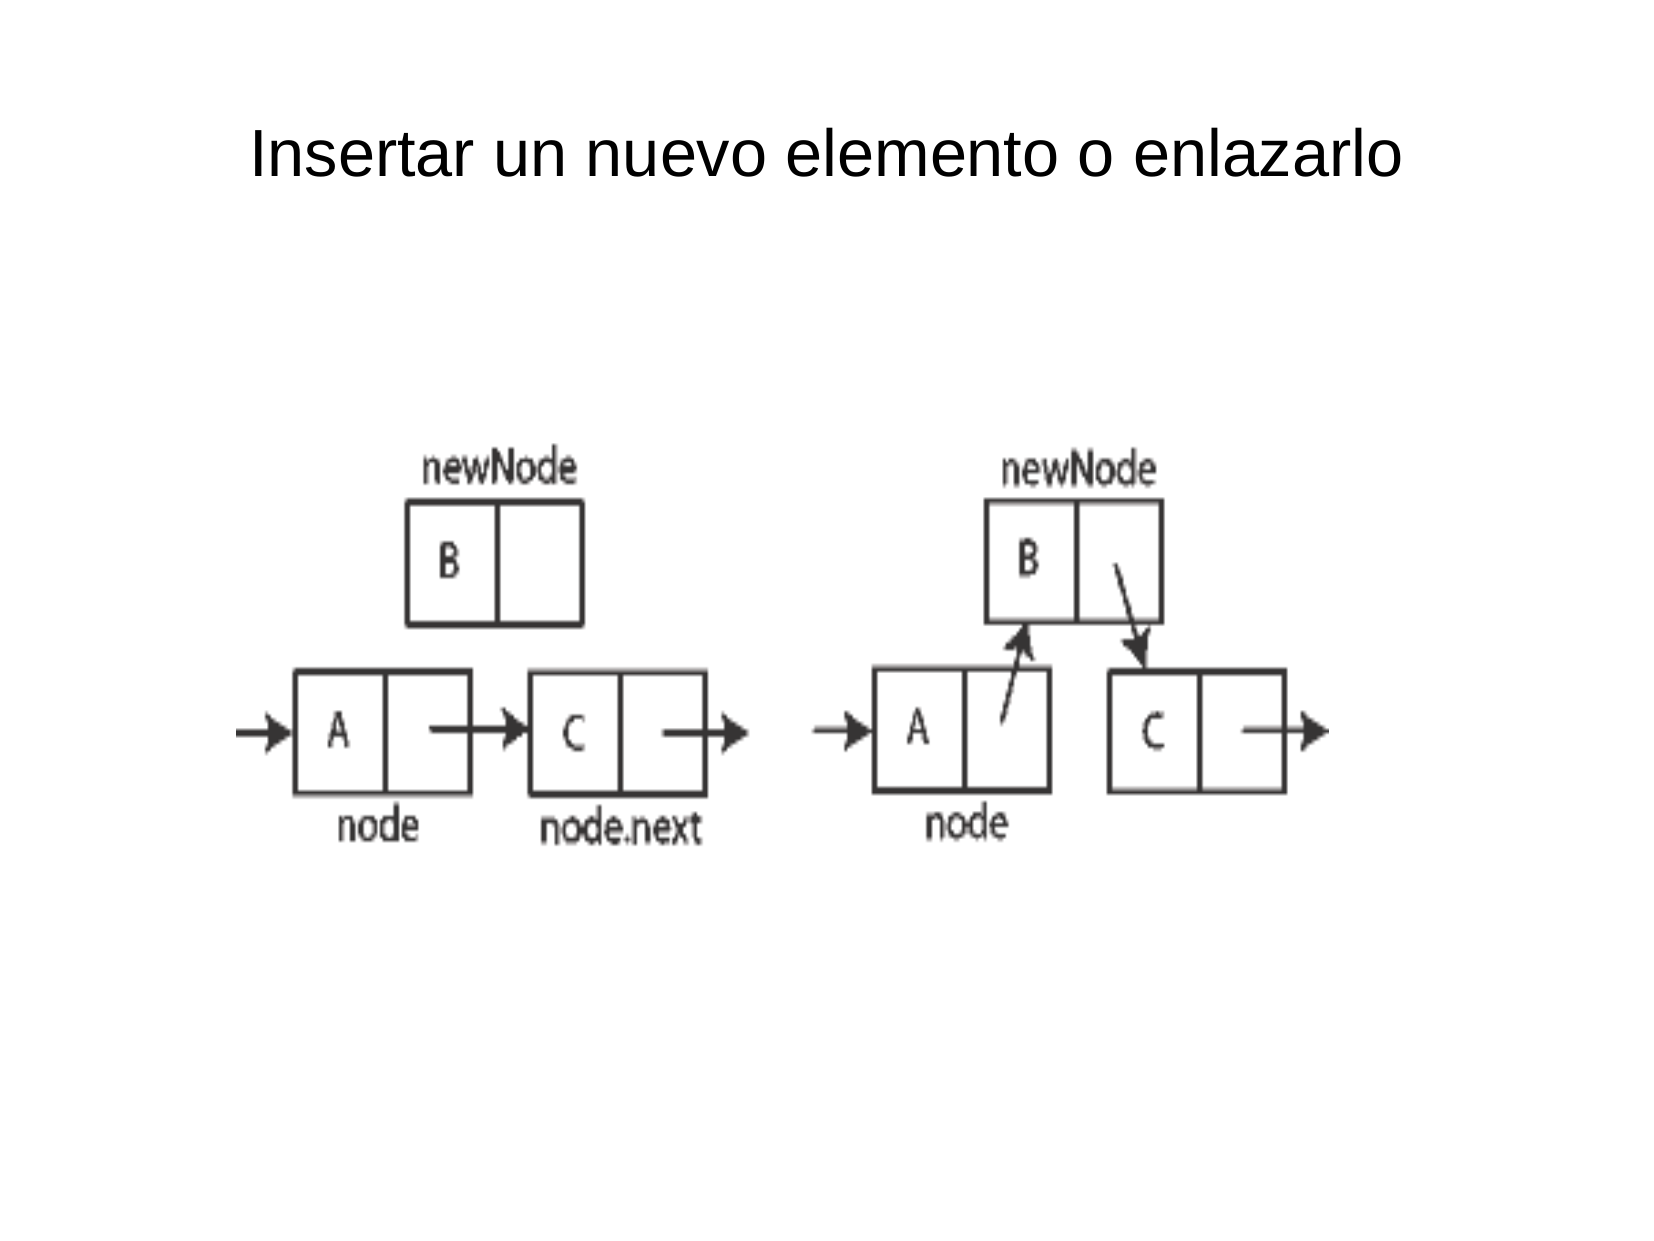

# Insertar un nuevo elemento o enlazarlo